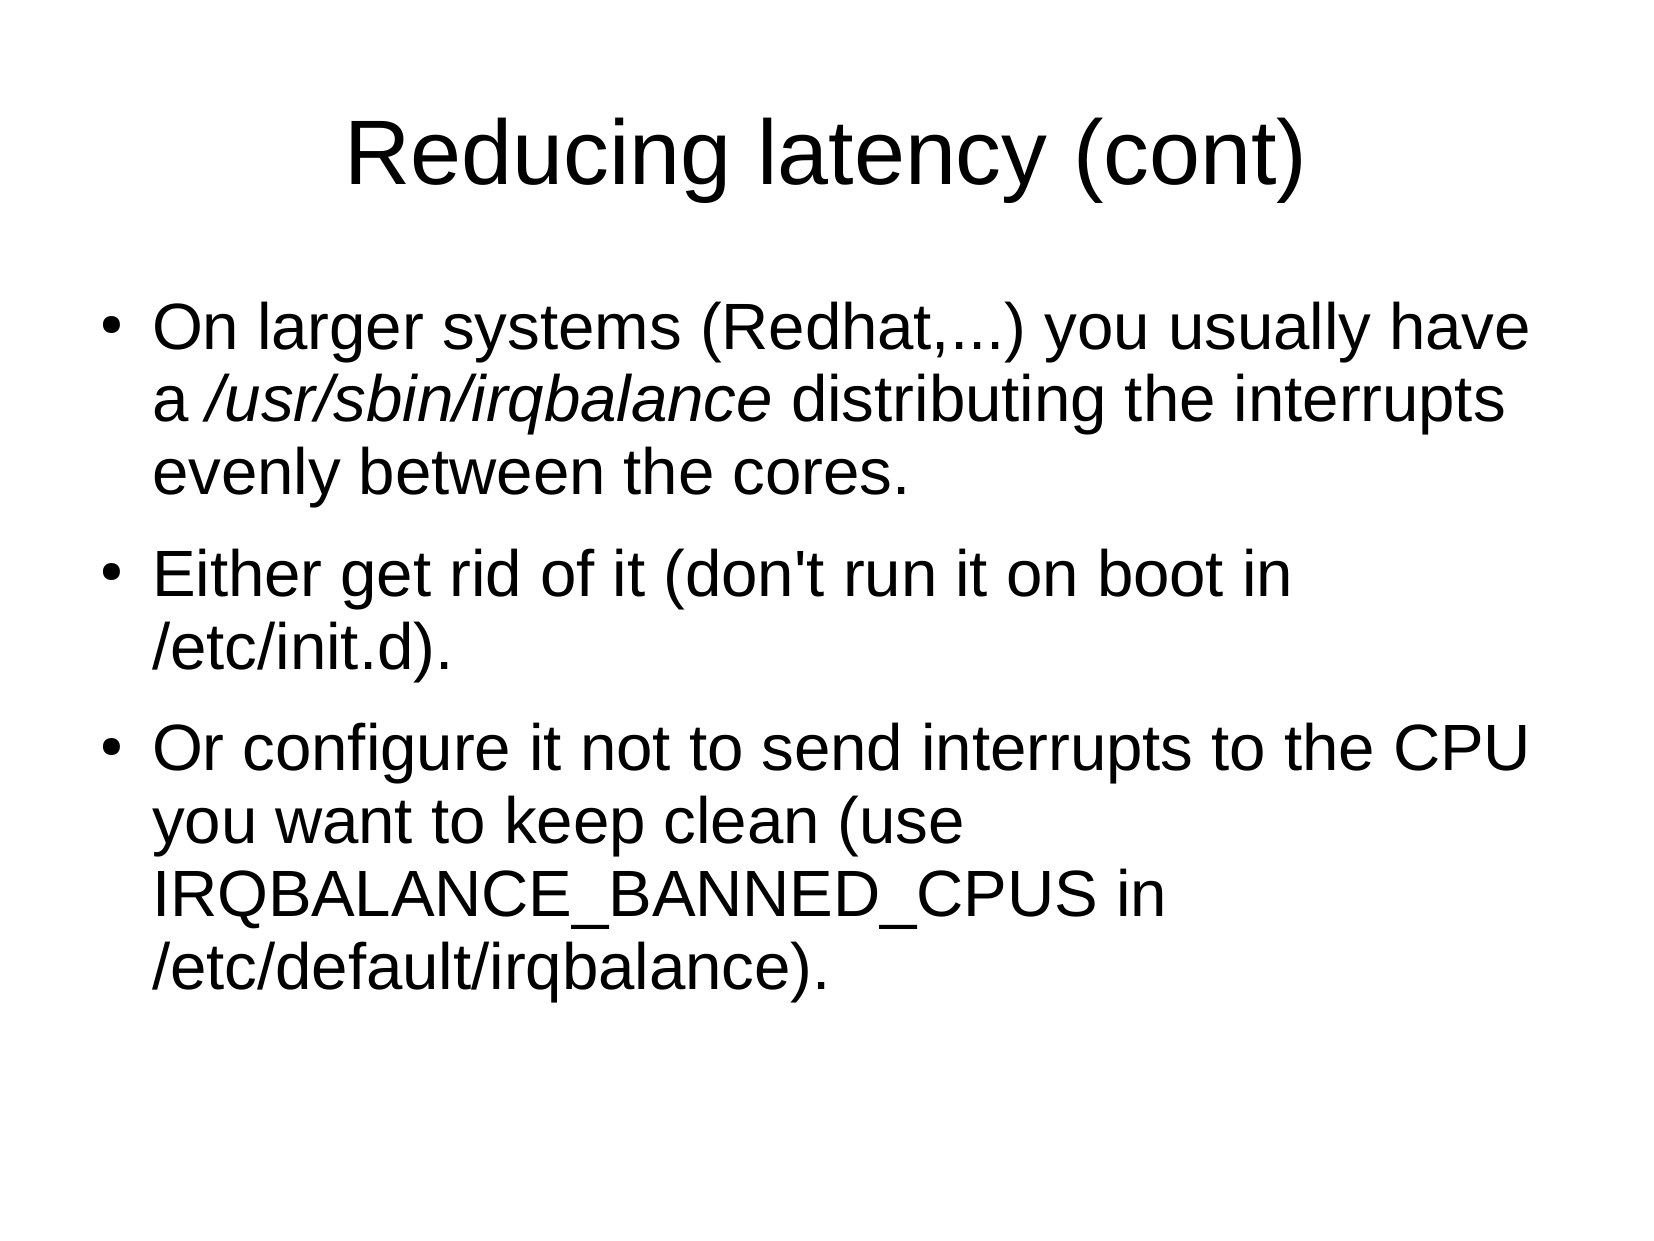

# Reducing latency (cont)
On larger systems (Redhat,...) you usually have a /usr/sbin/irqbalance distributing the interrupts evenly between the cores.
Either get rid of it (don't run it on boot in /etc/init.d).
Or configure it not to send interrupts to the CPU you want to keep clean (use IRQBALANCE_BANNED_CPUS in /etc/default/irqbalance).